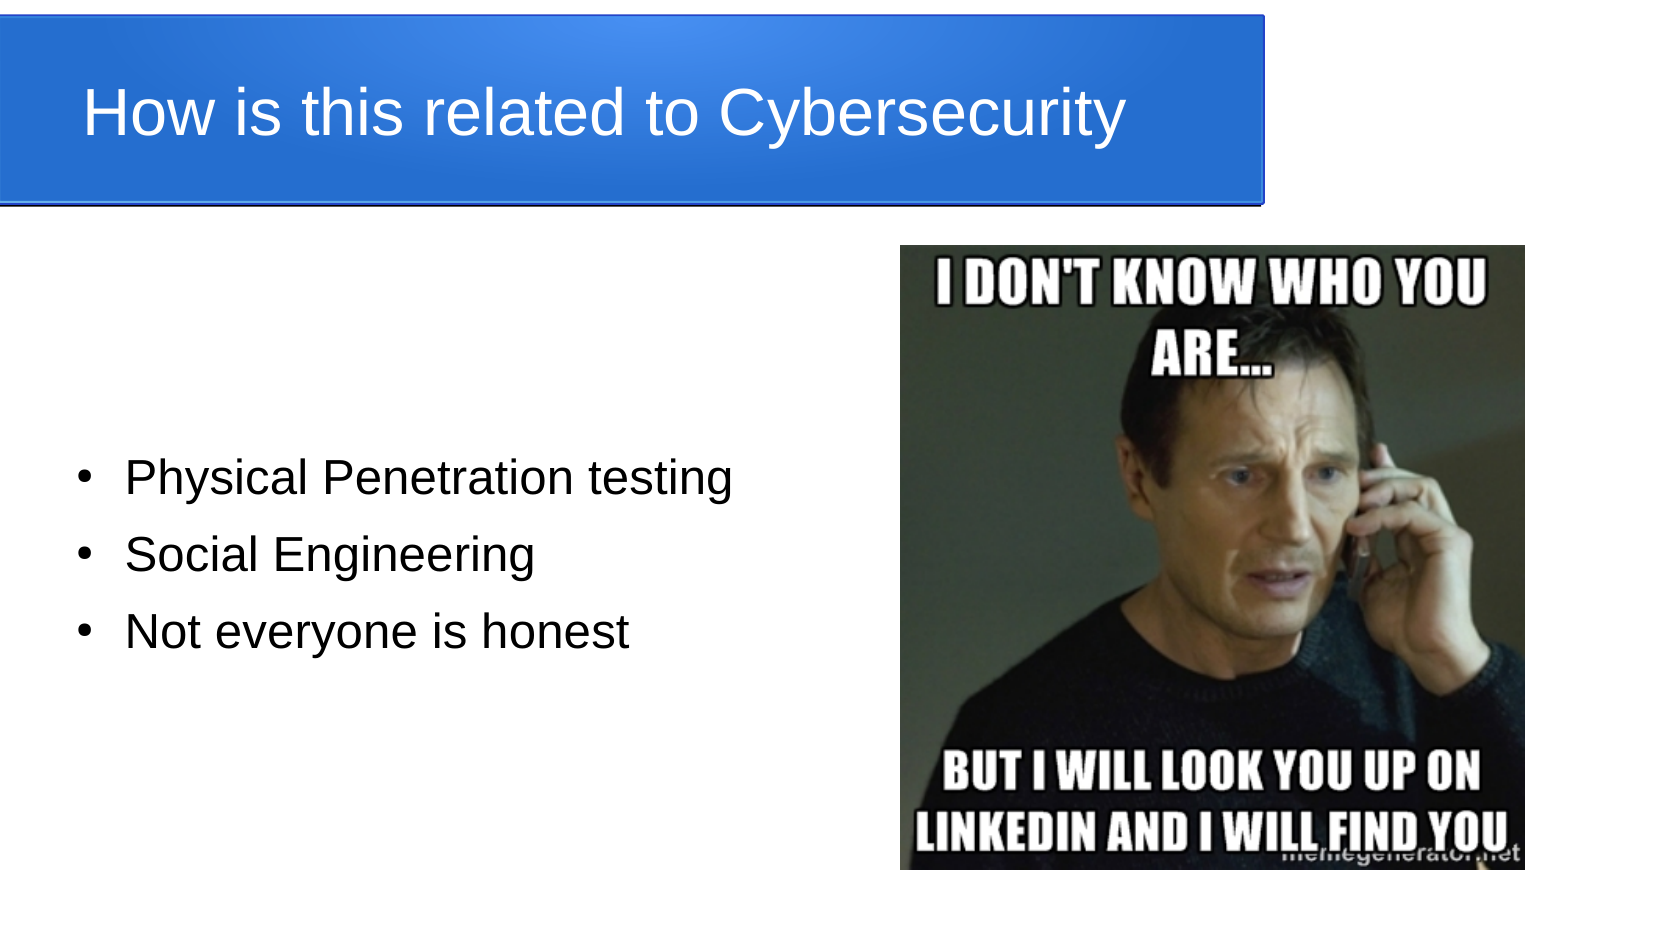

# How is this related to Cybersecurity
Physical Penetration testing
Social Engineering
Not everyone is honest